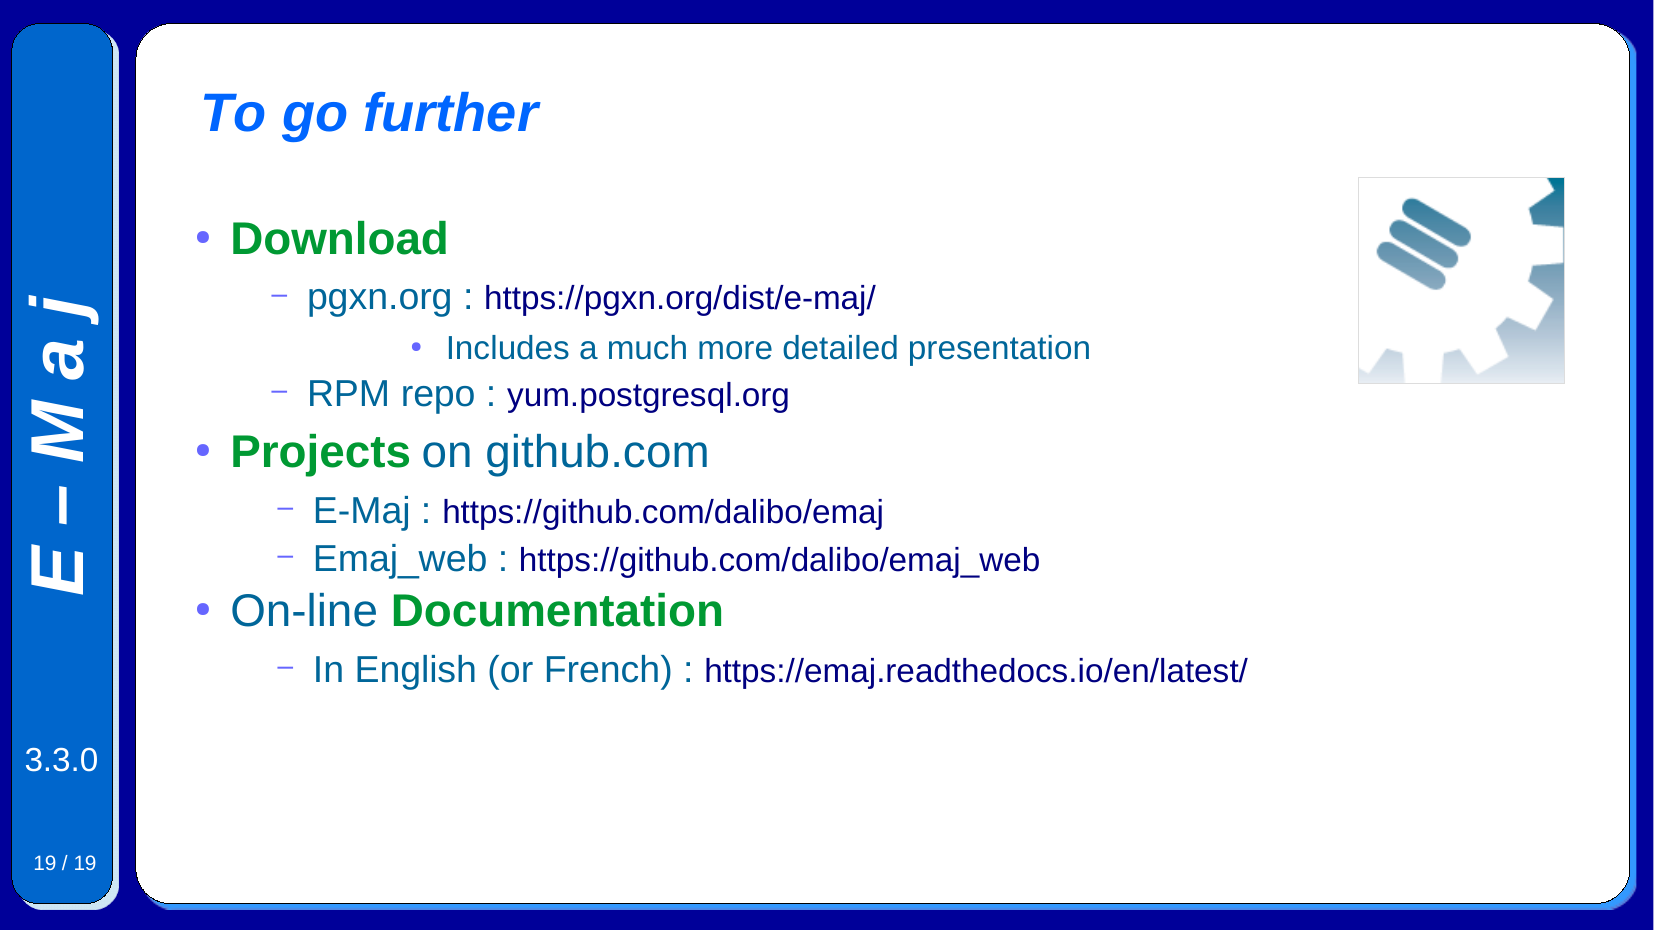

# To go further
Download
pgxn.org : https://pgxn.org/dist/e-maj/
Includes a much more detailed presentation
RPM repo : yum.postgresql.org
Projects on github.com
E-Maj : https://github.com/dalibo/emaj
Emaj_web : https://github.com/dalibo/emaj_web
On-line Documentation
In English (or French) : https://emaj.readthedocs.io/en/latest/